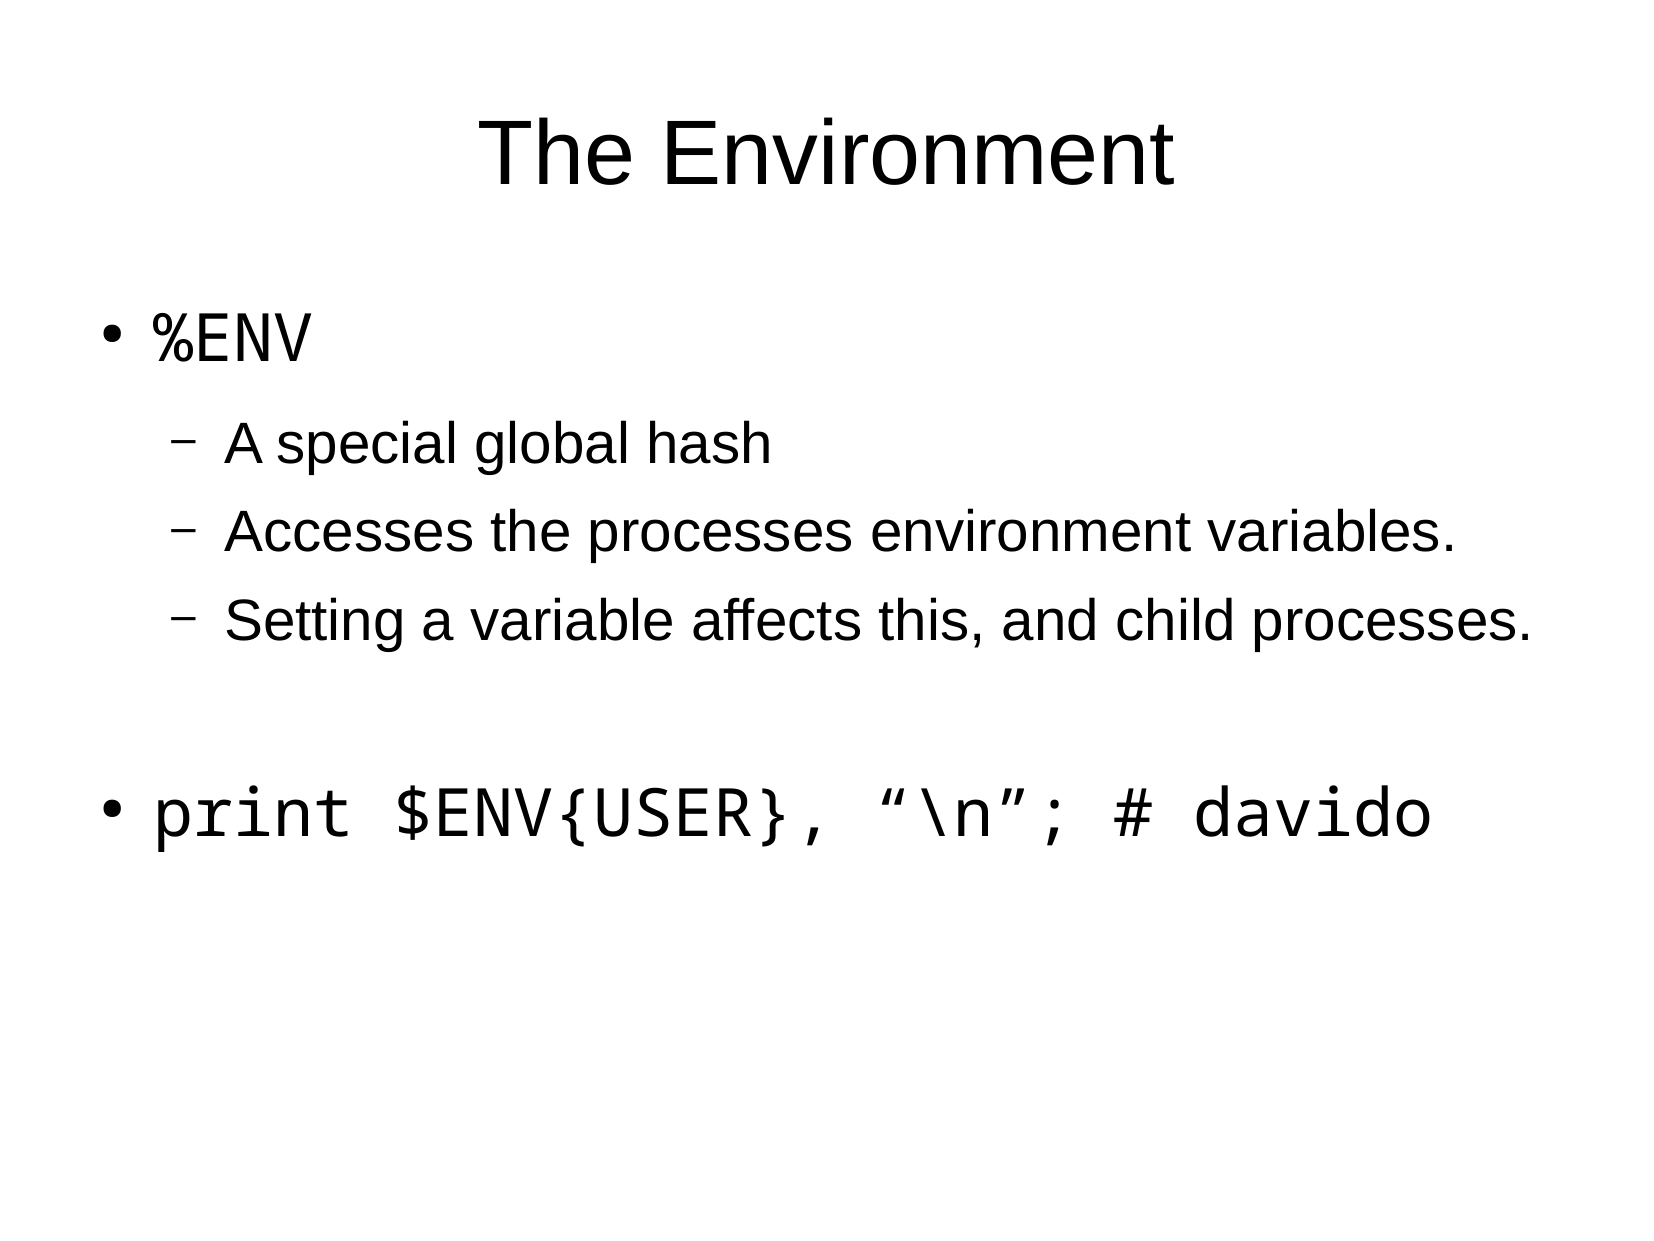

# The Environment
%ENV
A special global hash
Accesses the processes environment variables.
Setting a variable affects this, and child processes.
print $ENV{USER}, “\n”; # davido